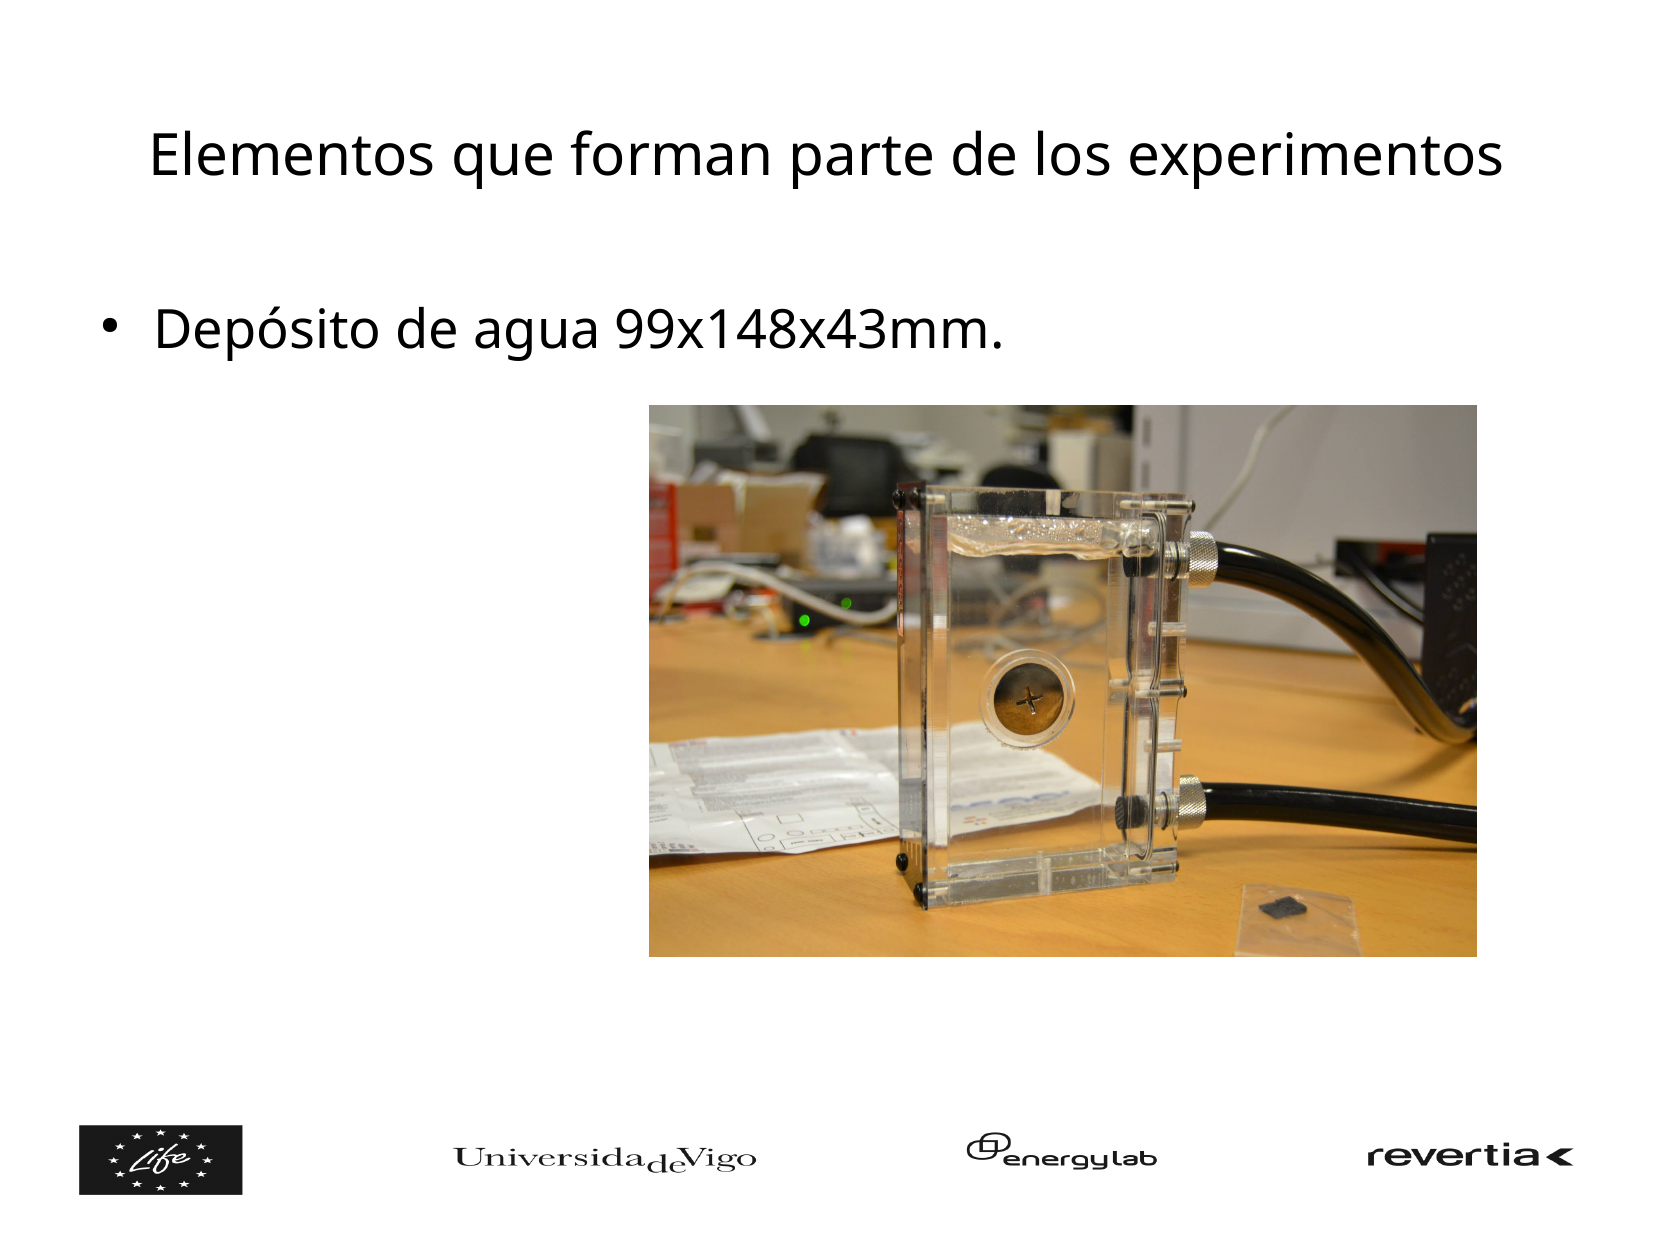

# Elementos que forman parte de los experimentos
Depósito de agua 99x148x43mm.